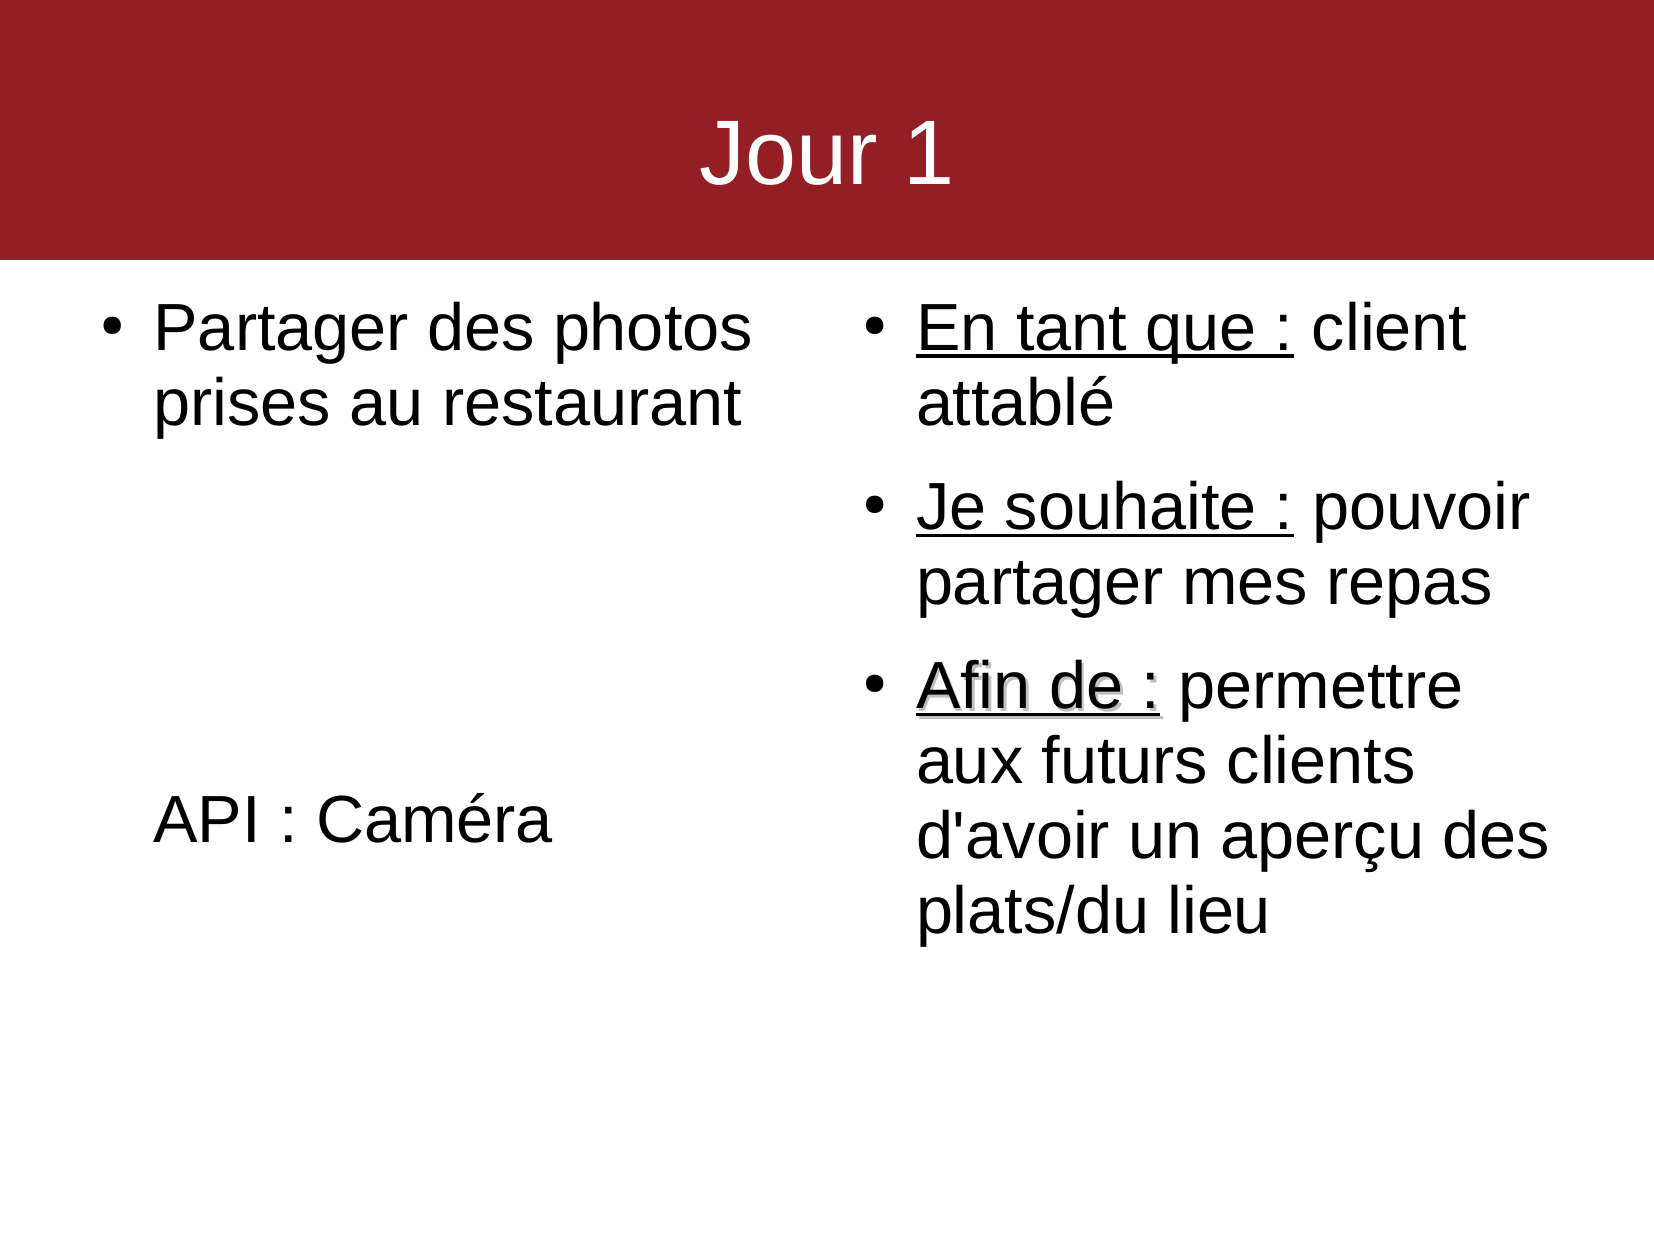

# Jour 1
Partager des photos prises au restaurant
API : Caméra
En tant que : client attablé
Je souhaite : pouvoir partager mes repas
Afin de : permettre aux futurs clients d'avoir un aperçu des plats/du lieu